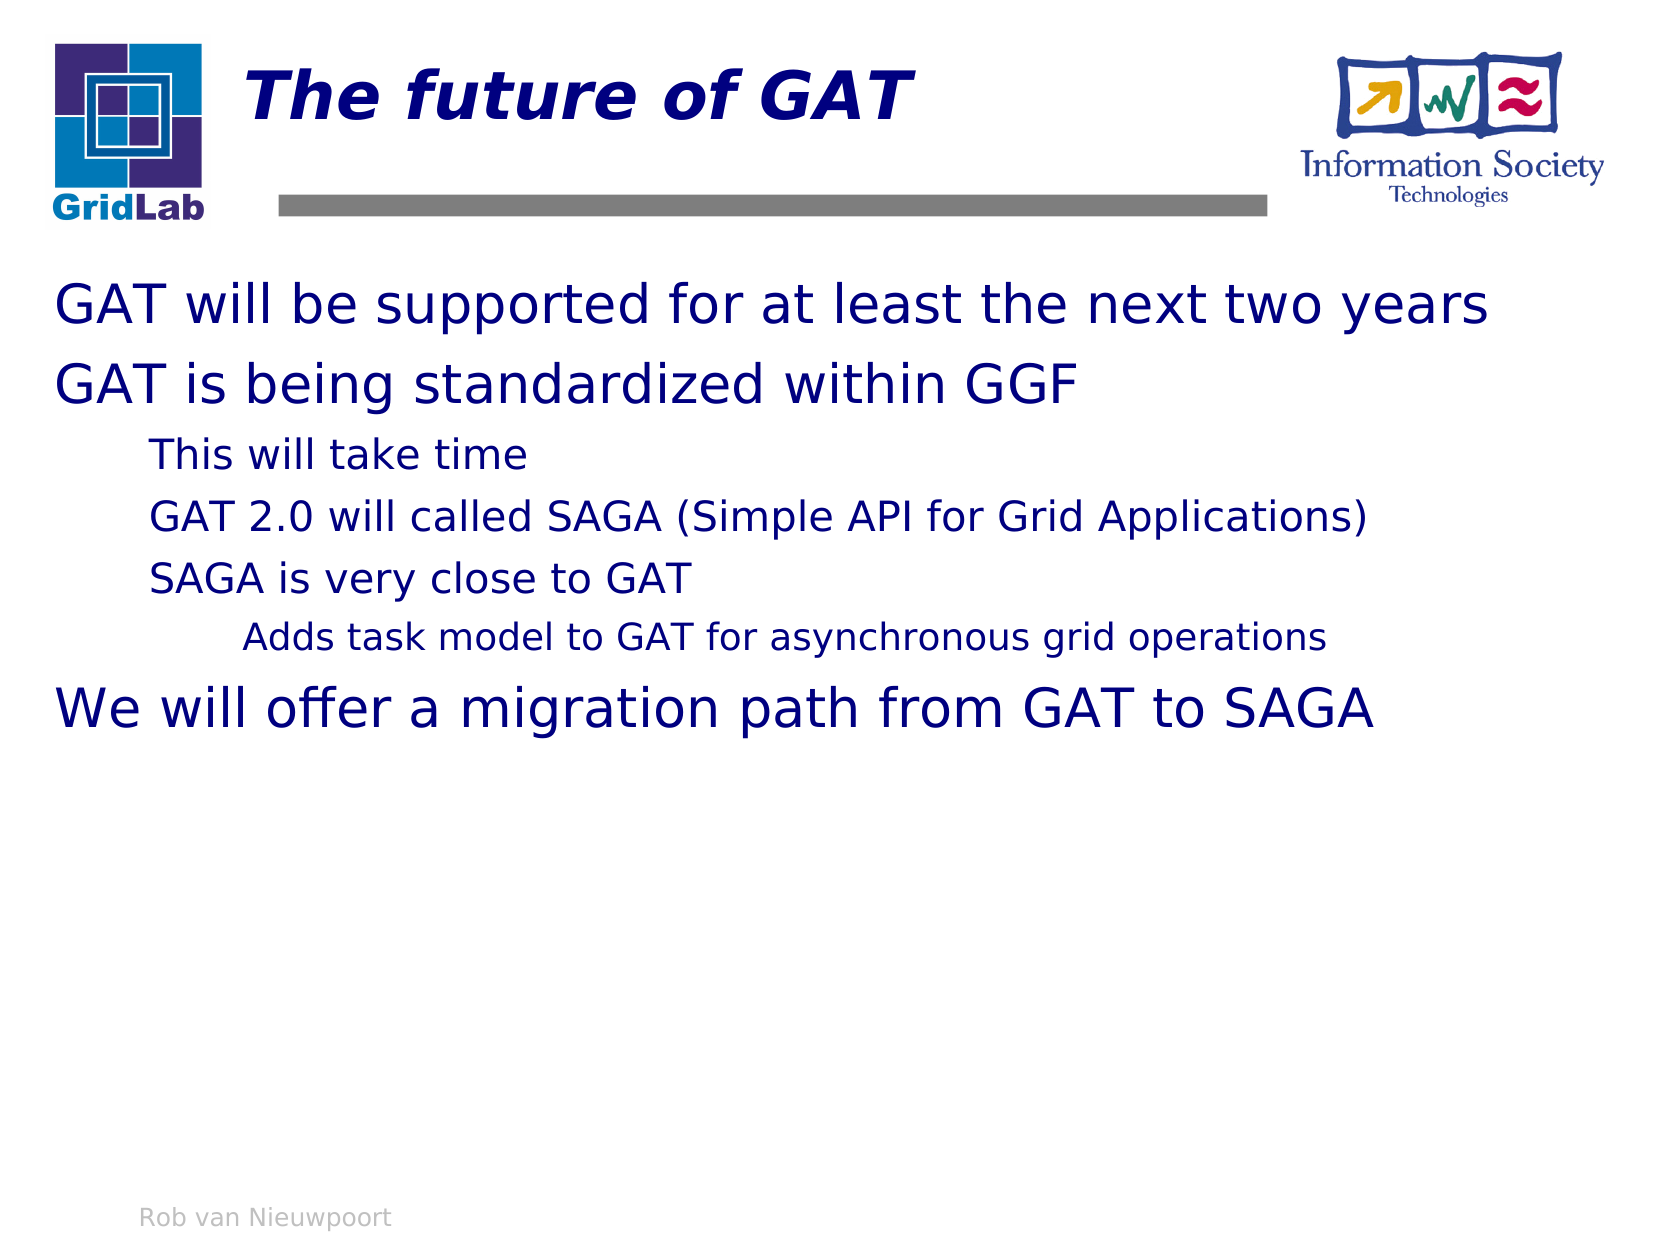

# The future of GAT
GAT will be supported for at least the next two years
GAT is being standardized within GGF
This will take time
GAT 2.0 will called SAGA (Simple API for Grid Applications)
SAGA is very close to GAT
Adds task model to GAT for asynchronous grid operations
We will offer a migration path from GAT to SAGA